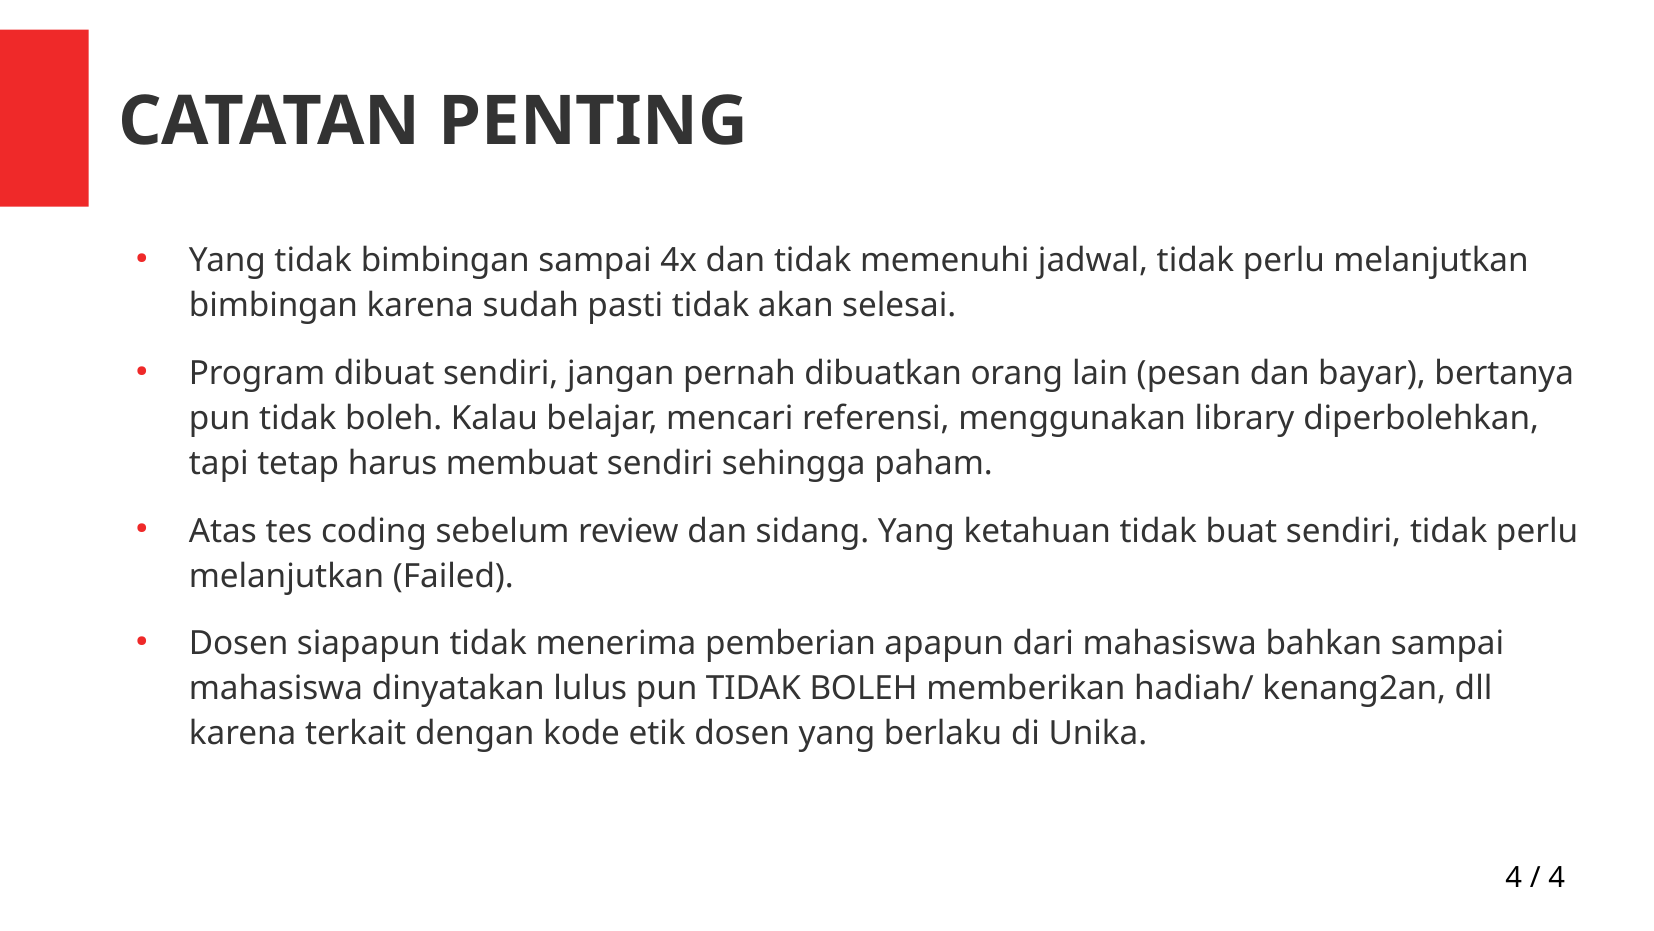

# CATATAN PENTING
Yang tidak bimbingan sampai 4x dan tidak memenuhi jadwal, tidak perlu melanjutkan bimbingan karena sudah pasti tidak akan selesai.
Program dibuat sendiri, jangan pernah dibuatkan orang lain (pesan dan bayar), bertanya pun tidak boleh. Kalau belajar, mencari referensi, menggunakan library diperbolehkan, tapi tetap harus membuat sendiri sehingga paham.
Atas tes coding sebelum review dan sidang. Yang ketahuan tidak buat sendiri, tidak perlu melanjutkan (Failed).
Dosen siapapun tidak menerima pemberian apapun dari mahasiswa bahkan sampai mahasiswa dinyatakan lulus pun TIDAK BOLEH memberikan hadiah/ kenang2an, dll karena terkait dengan kode etik dosen yang berlaku di Unika.
4